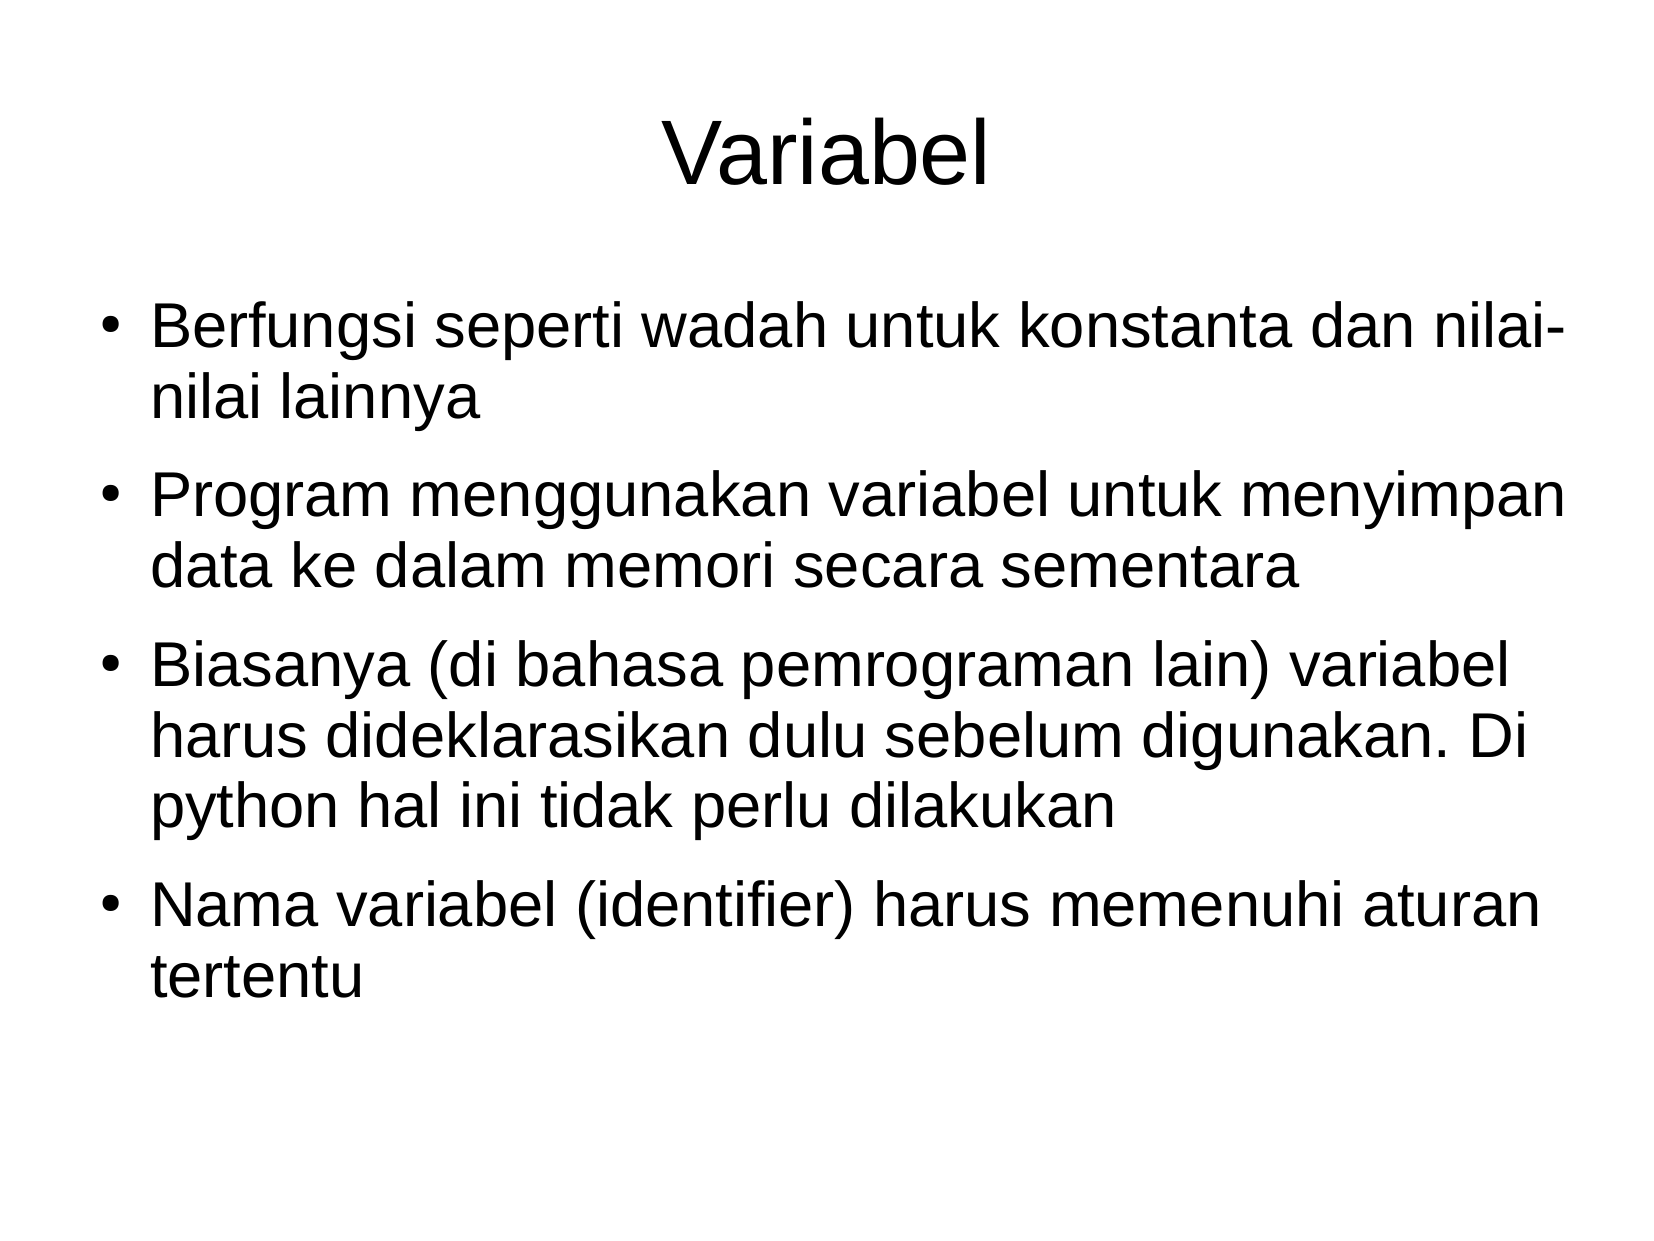

# Variabel
Berfungsi seperti wadah untuk konstanta dan nilai-nilai lainnya
Program menggunakan variabel untuk menyimpan data ke dalam memori secara sementara
Biasanya (di bahasa pemrograman lain) variabel harus dideklarasikan dulu sebelum digunakan. Di python hal ini tidak perlu dilakukan
Nama variabel (identifier) harus memenuhi aturan tertentu